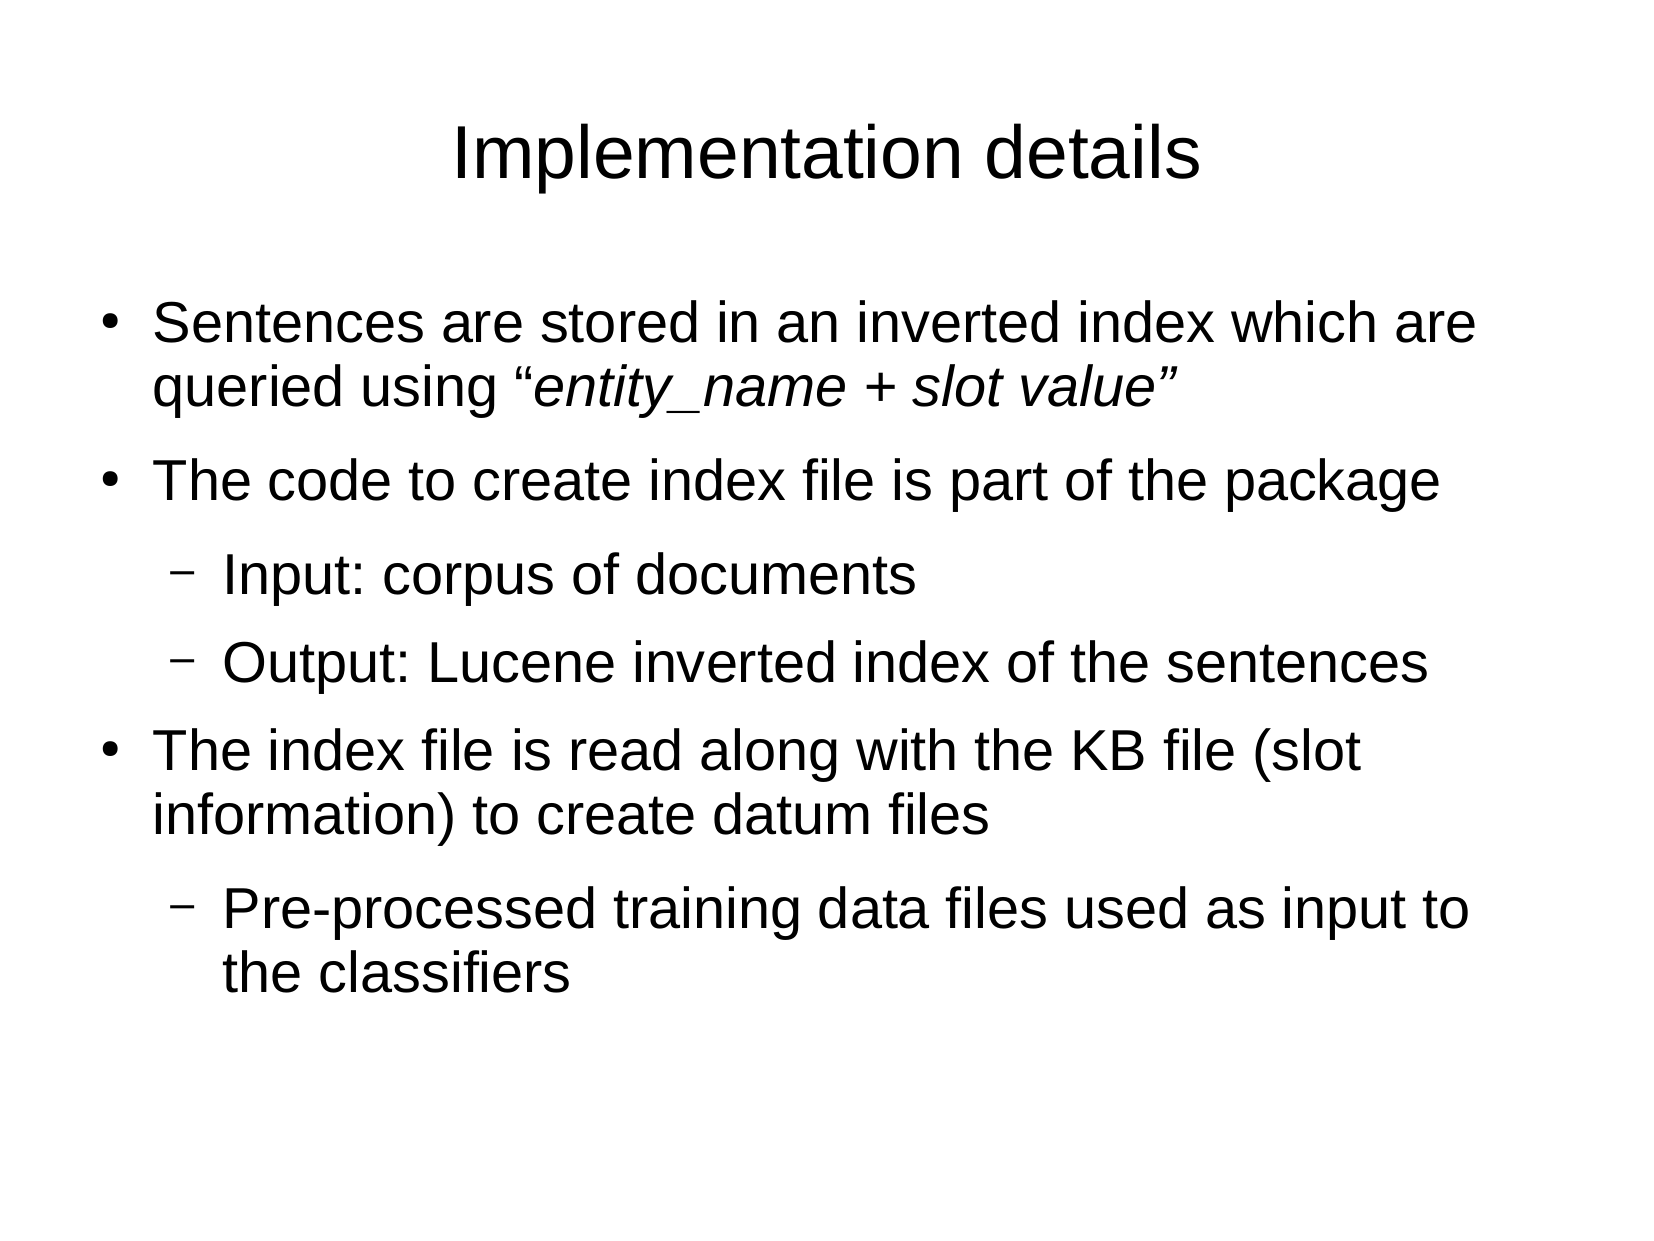

# Implementation details
Sentences are stored in an inverted index which are queried using “entity_name + slot value”
The code to create index file is part of the package
Input: corpus of documents
Output: Lucene inverted index of the sentences
The index file is read along with the KB file (slot information) to create datum files
Pre-processed training data files used as input to the classifiers